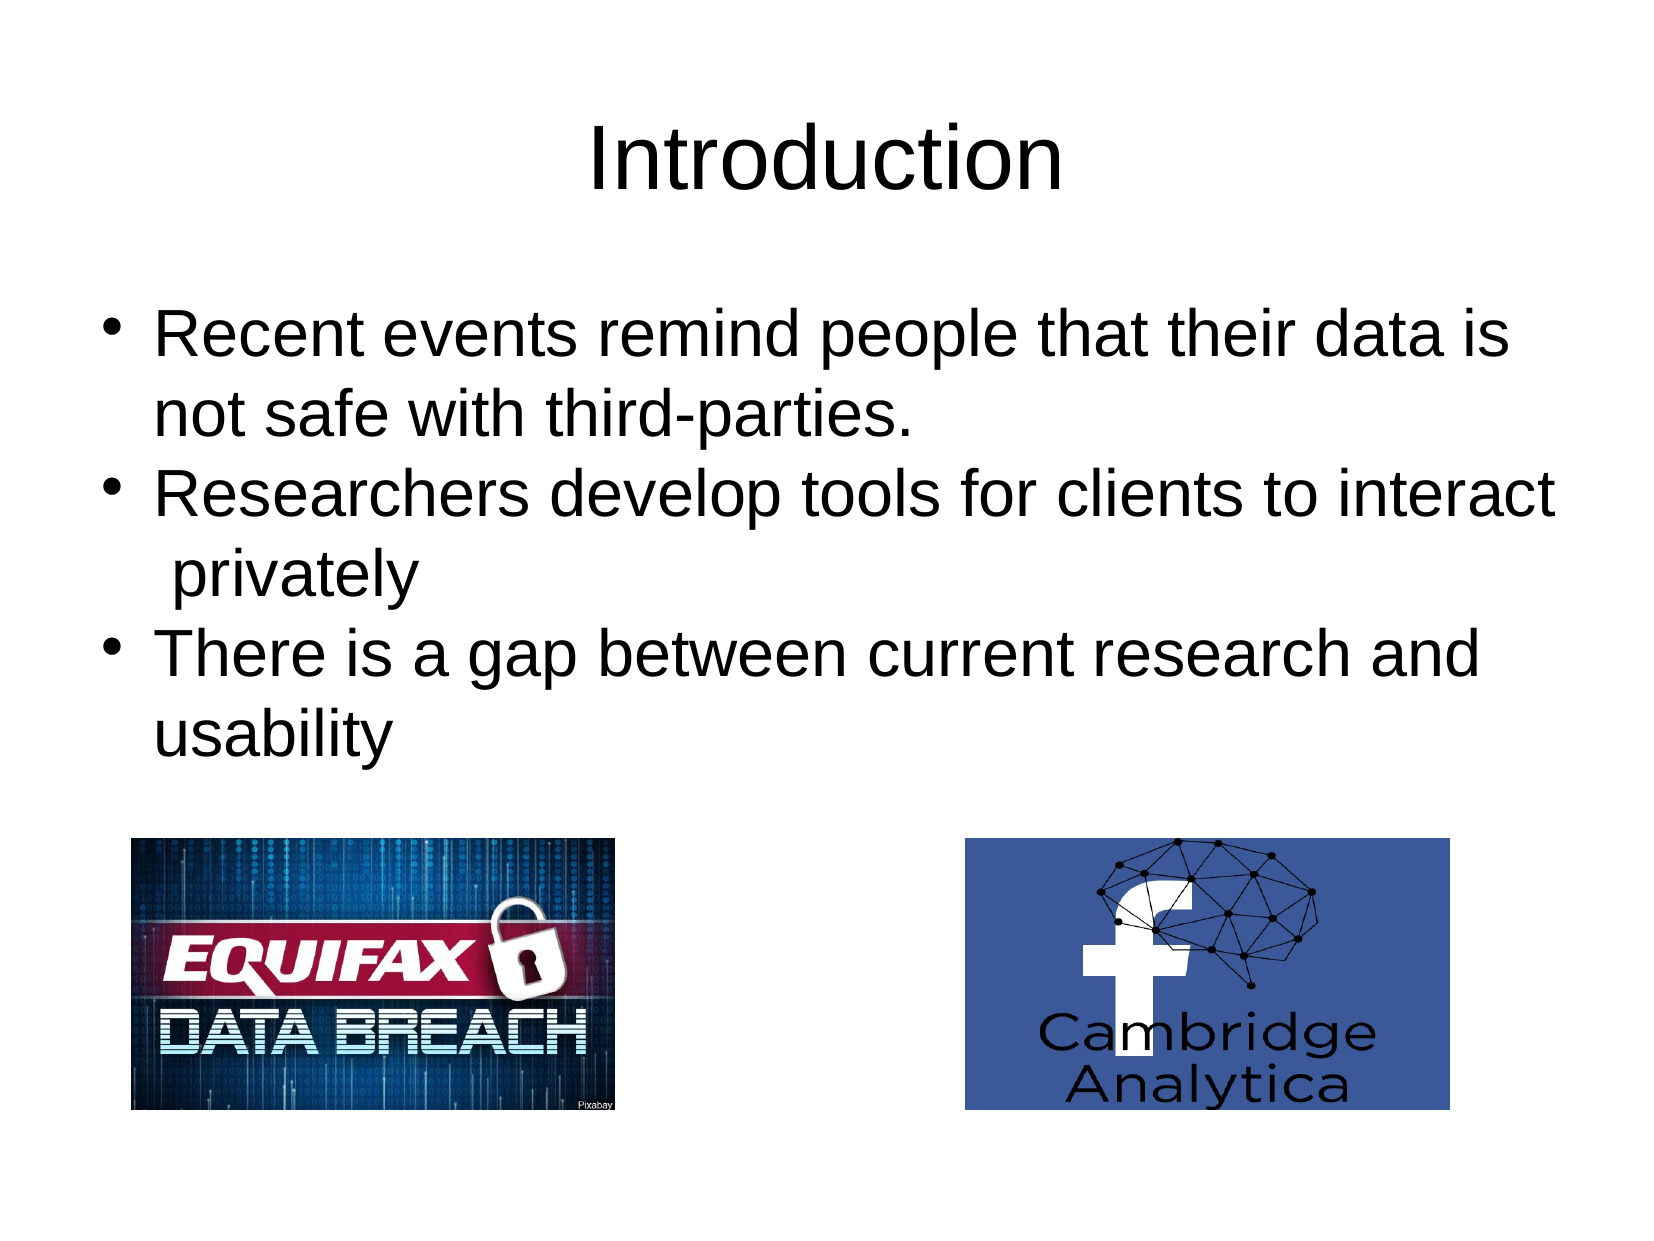

Introduction
Recent events remind people that their data is not safe with third-parties.
Researchers develop tools for clients to interact privately
There is a gap between current research and usability